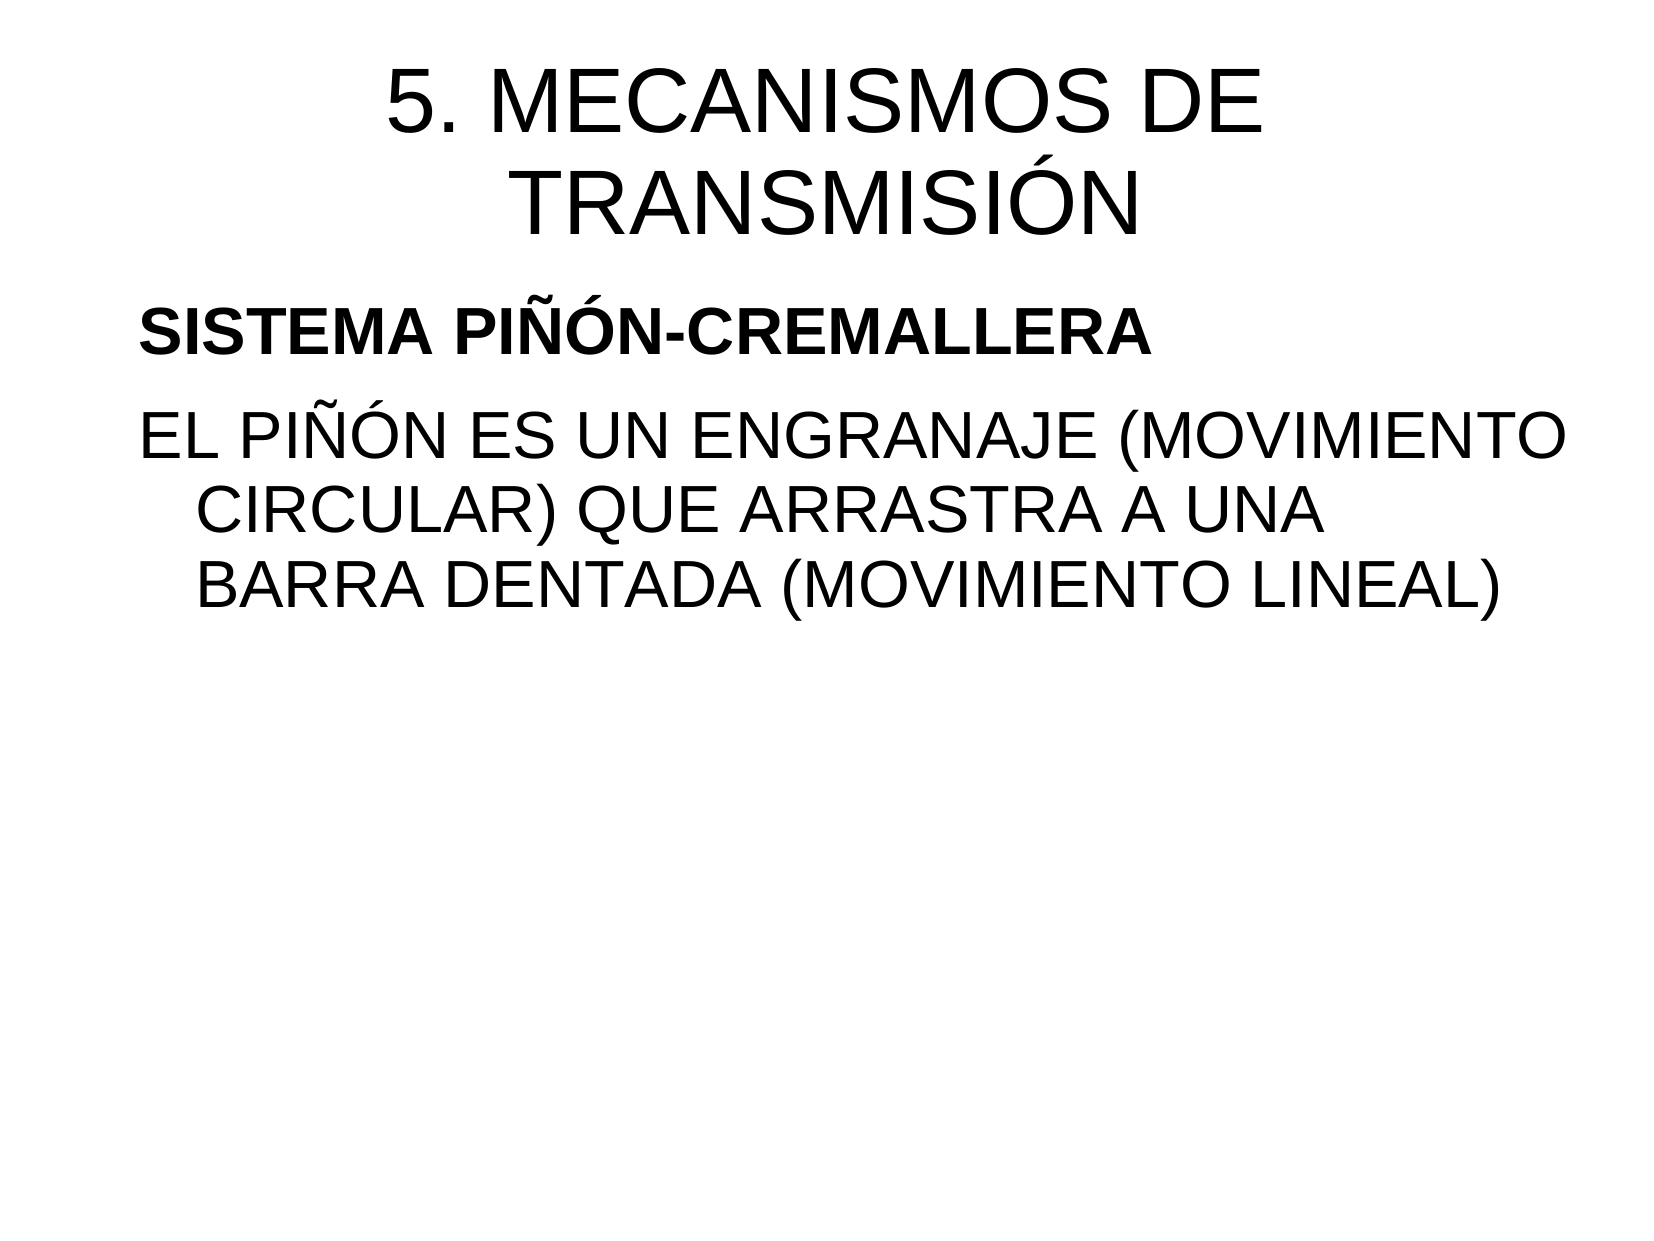

# 5. MECANISMOS DE TRANSMISIÓN
SISTEMA PIÑÓN-CREMALLERA
EL PIÑÓN ES UN ENGRANAJE (MOVIMIENTO CIRCULAR) QUE ARRASTRA A UNA BARRA DENTADA (MOVIMIENTO LINEAL)